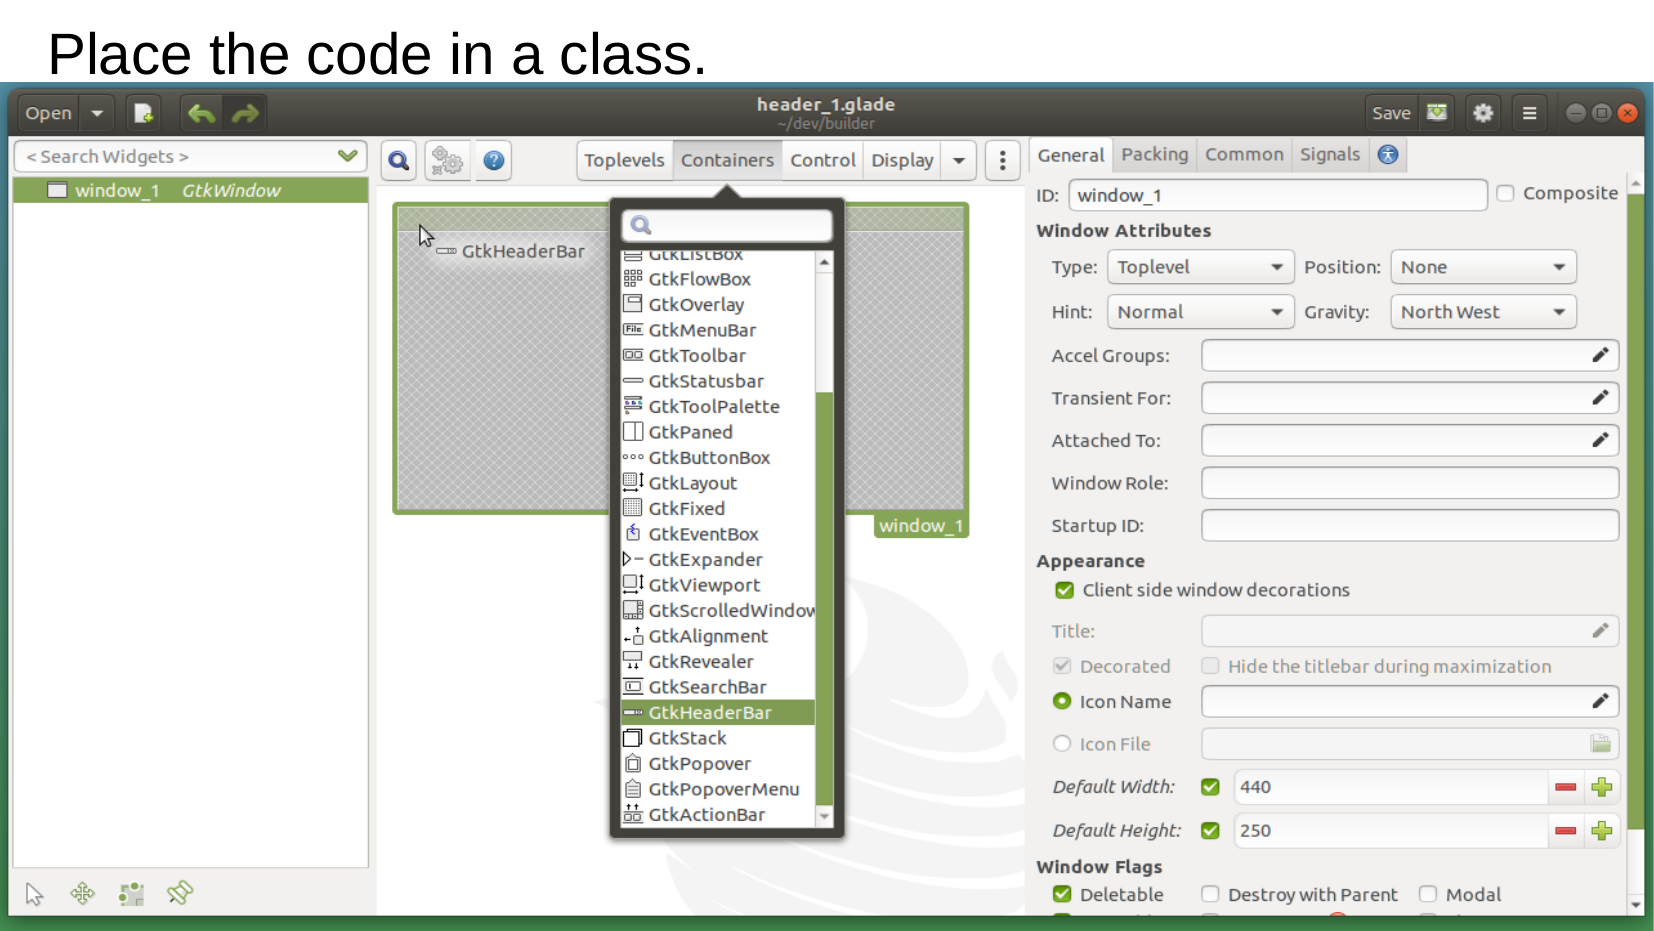

# Place the code in a class.